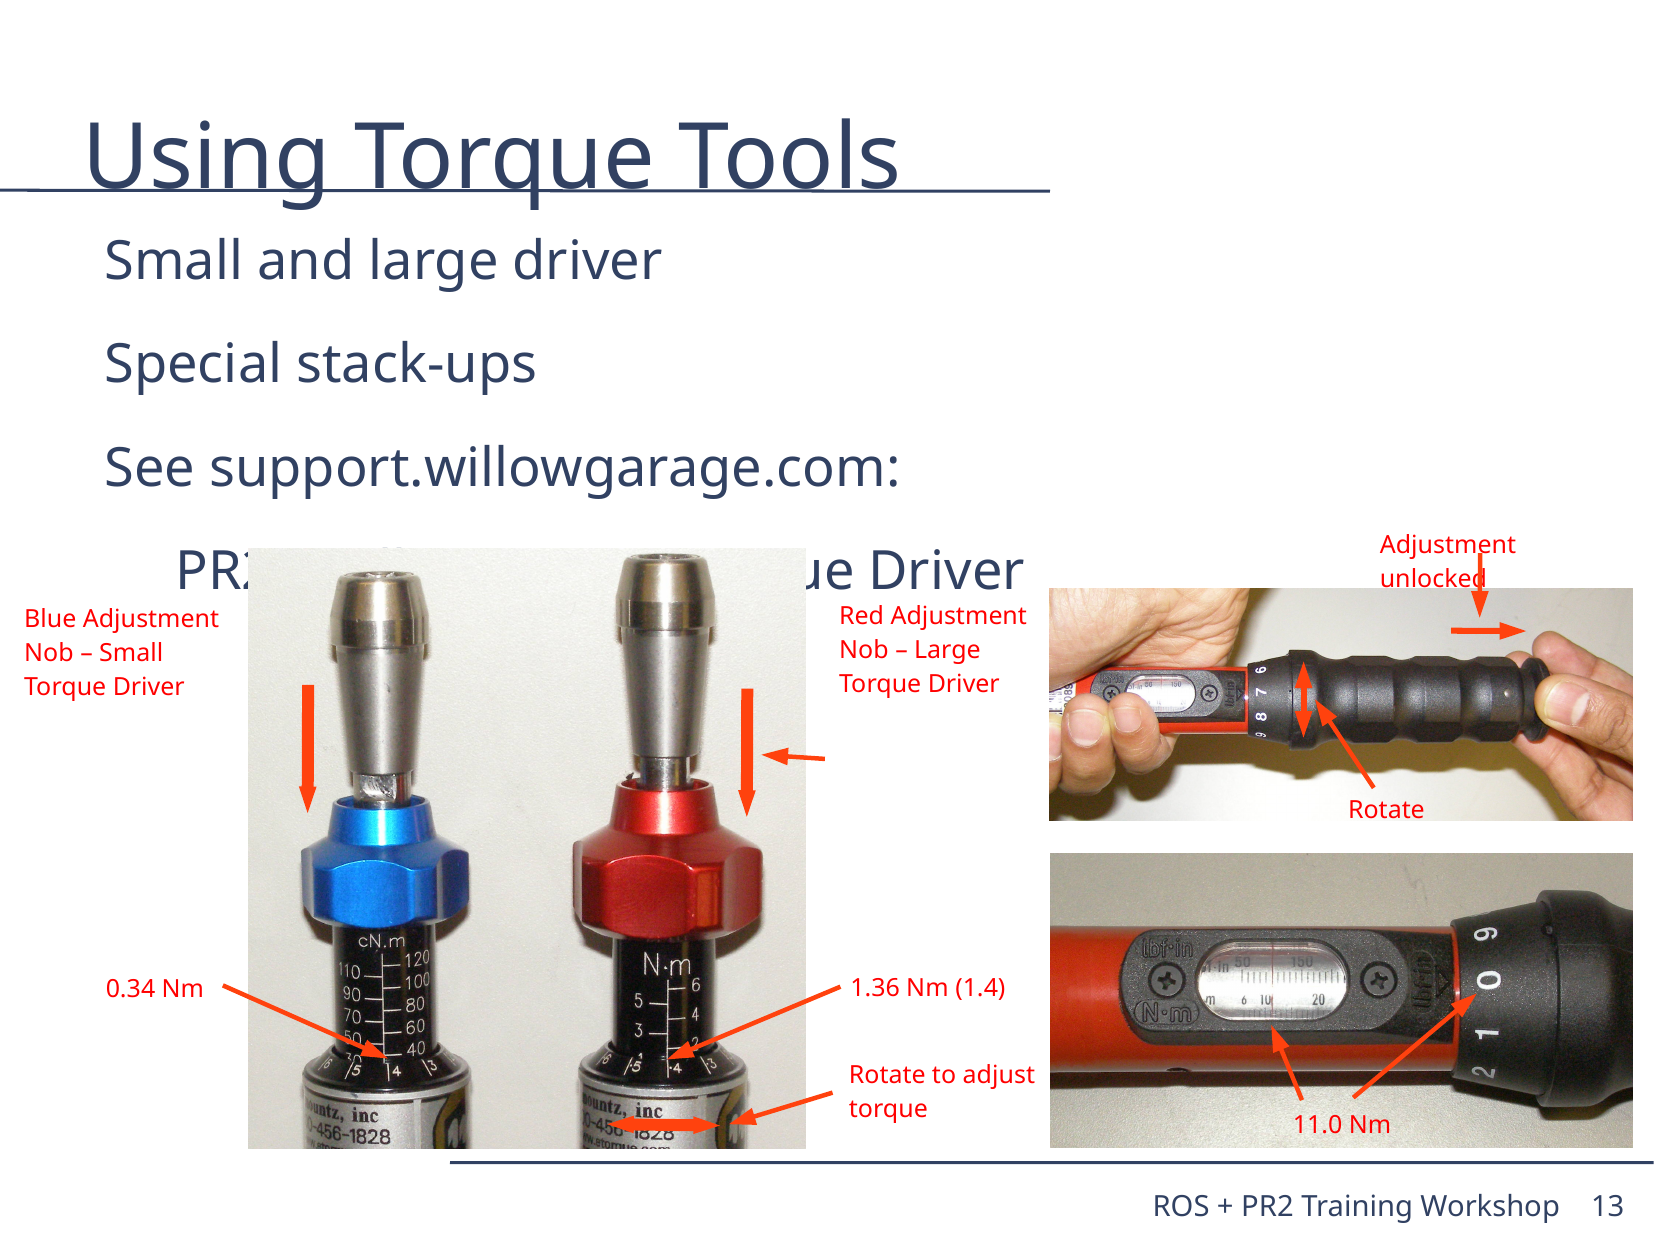

# Using Torque Tools
Small and large driver
Special stack-ups
See support.willowgarage.com:
PR2 Toolkit: Setting Torque Driver
Adjustment unlocked
Rotate
11.0 Nm
Red Adjustment Nob – Large Torque Driver
Blue Adjustment Nob – Small Torque Driver
1.36 Nm (1.4)
0.34 Nm
Rotate to adjust torque